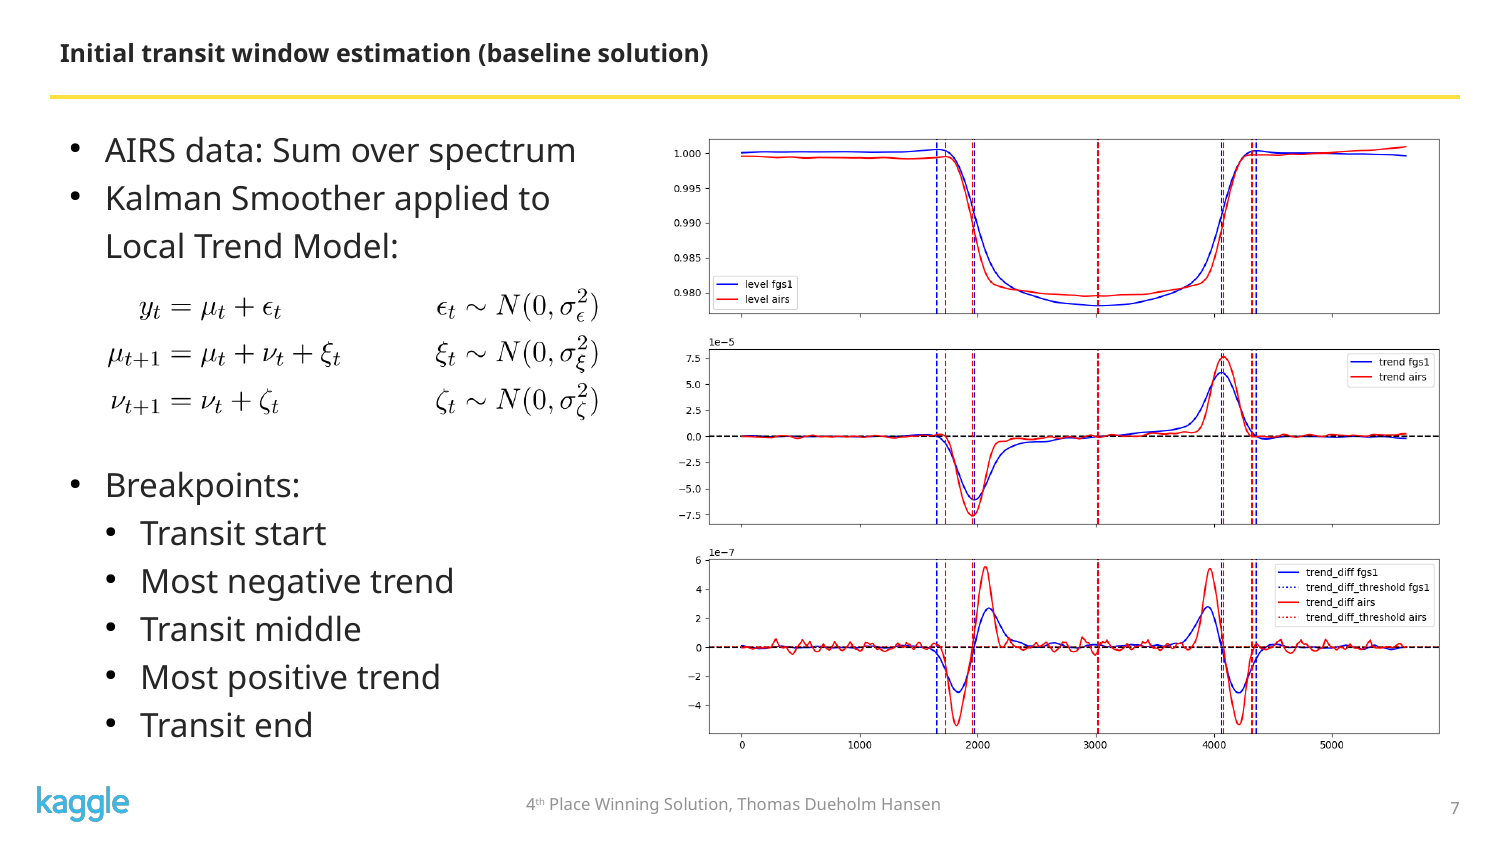

Initial transit window estimation (baseline solution)
AIRS data: Sum over spectrum
Kalman Smoother applied to Local Trend Model:
Breakpoints:
Transit start
Most negative trend
Transit middle
Most positive trend
Transit end